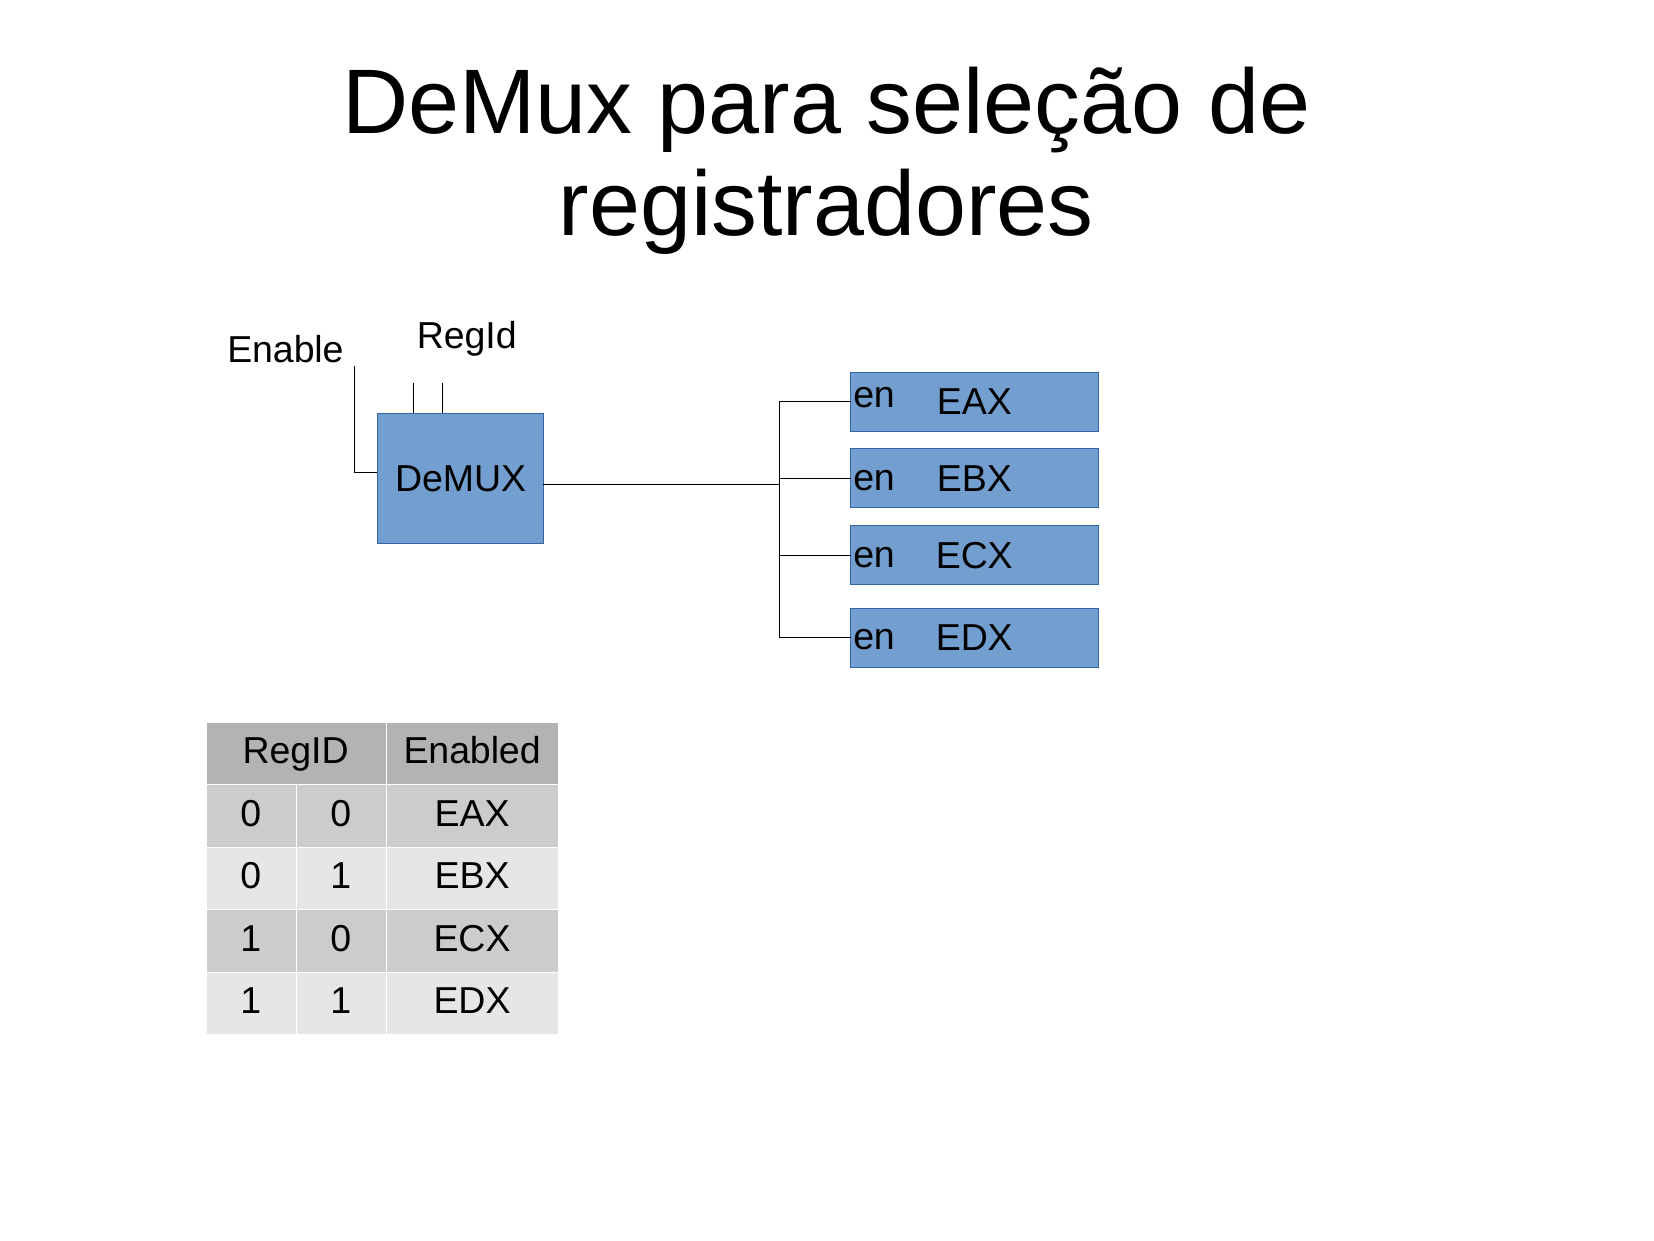

# DeMux para seleção de registradores
RegId
Enable
en
EAX
DeMUX
en
EBX
en
ECX
en
EDX
| RegID | | Enabled |
| --- | --- | --- |
| 0 | 0 | EAX |
| 0 | 1 | EBX |
| 1 | 0 | ECX |
| 1 | 1 | EDX |